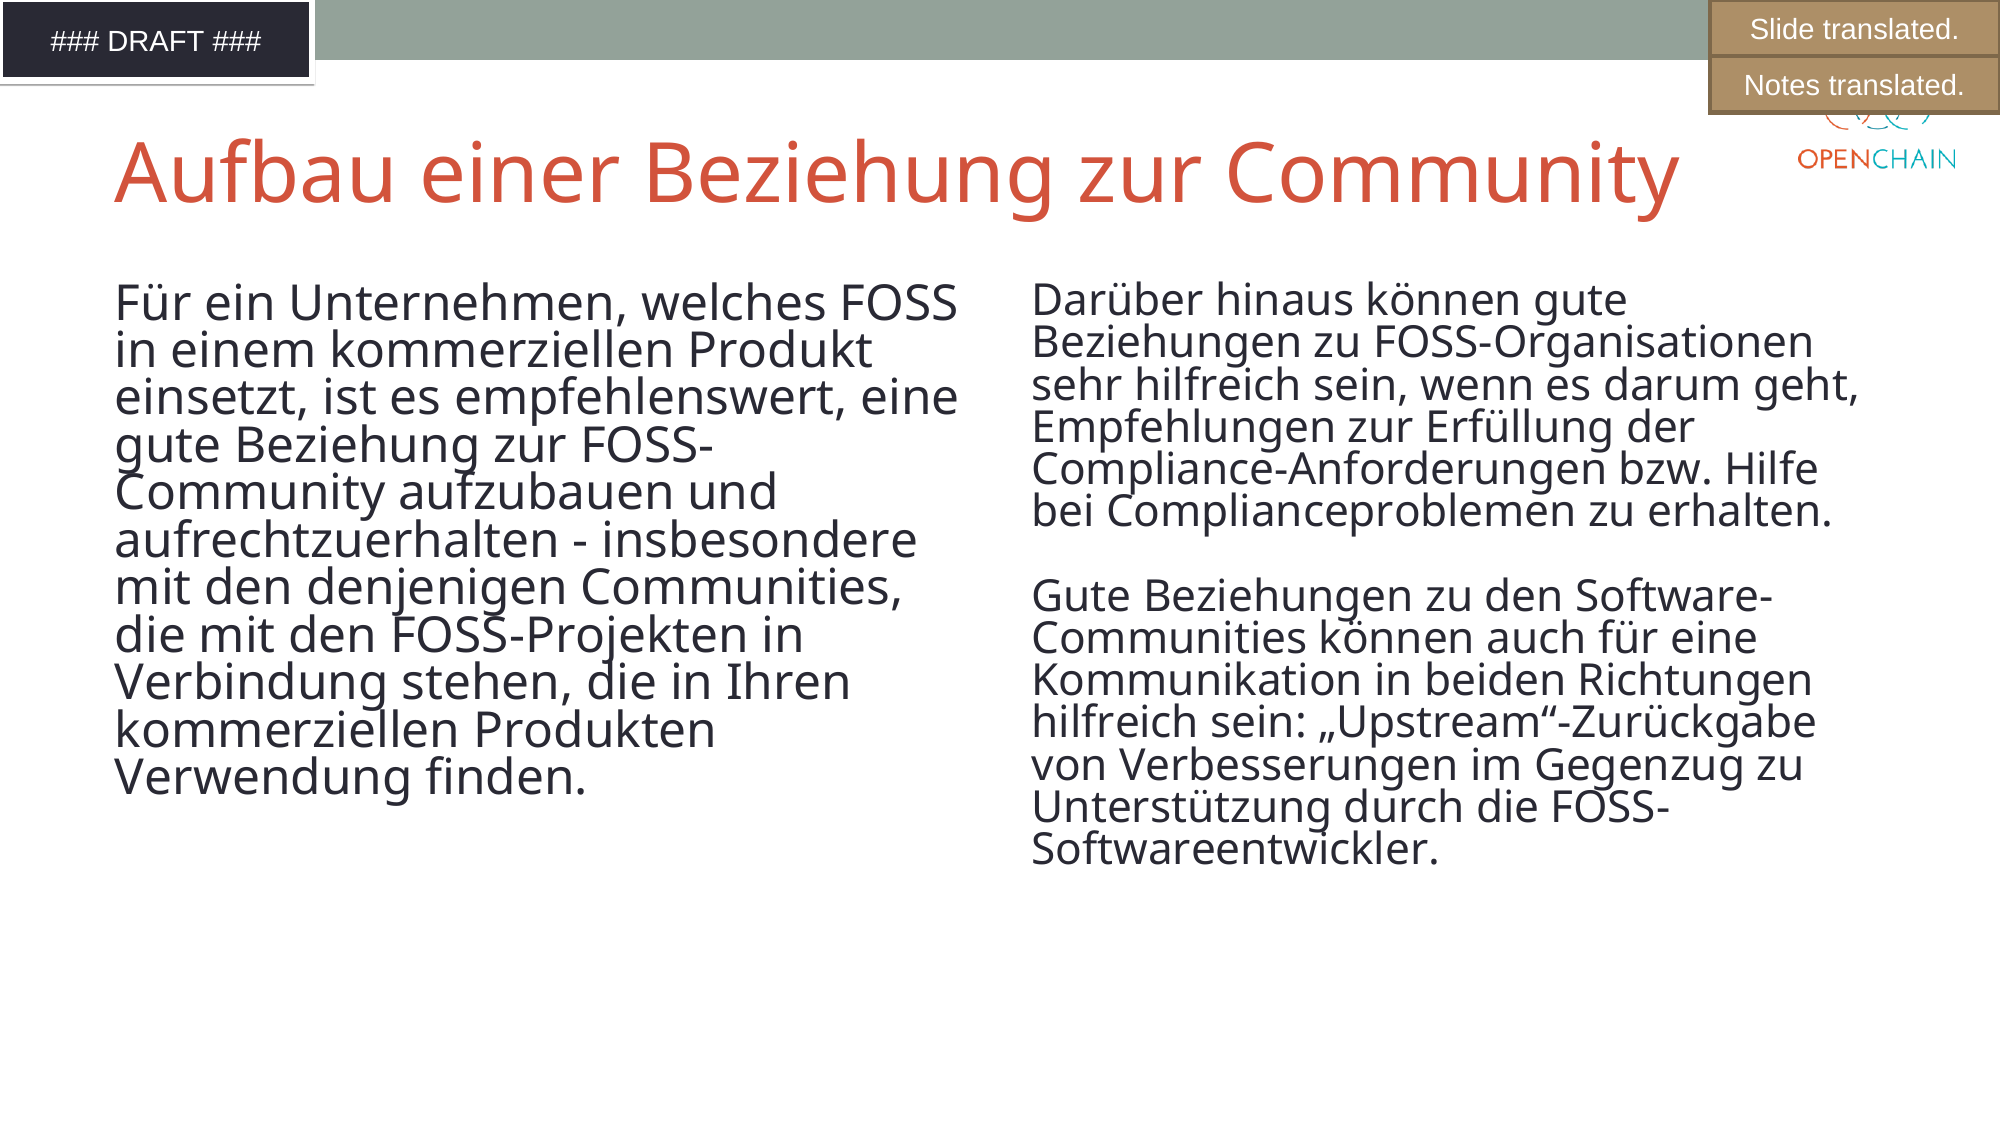

GFX translated.
GFX translated.
GFX translated.
Slide translated.
Notes translated.
# Aufbau einer Beziehung zur Community
Für ein Unternehmen, welches FOSS in einem kommerziellen Produkt einsetzt, ist es empfehlenswert, eine gute Beziehung zur FOSS-Community aufzubauen und aufrechtzuerhalten - insbesondere mit den denjenigen Communities, die mit den FOSS-Projekten in Verbindung stehen, die in Ihren kommerziellen Produkten Verwendung finden.
Darüber hinaus können gute Beziehungen zu FOSS-Organisationen sehr hilfreich sein, wenn es darum geht, Empfehlungen zur Erfüllung der Compliance-Anforderungen bzw. Hilfe bei Complianceproblemen zu erhalten.
Gute Beziehungen zu den Software-Communities können auch für eine Kommunikation in beiden Richtungen hilfreich sein: „Upstream“-Zurückgabe von Verbesserungen im Gegenzug zu Unterstützung durch die FOSS-Softwareentwickler.